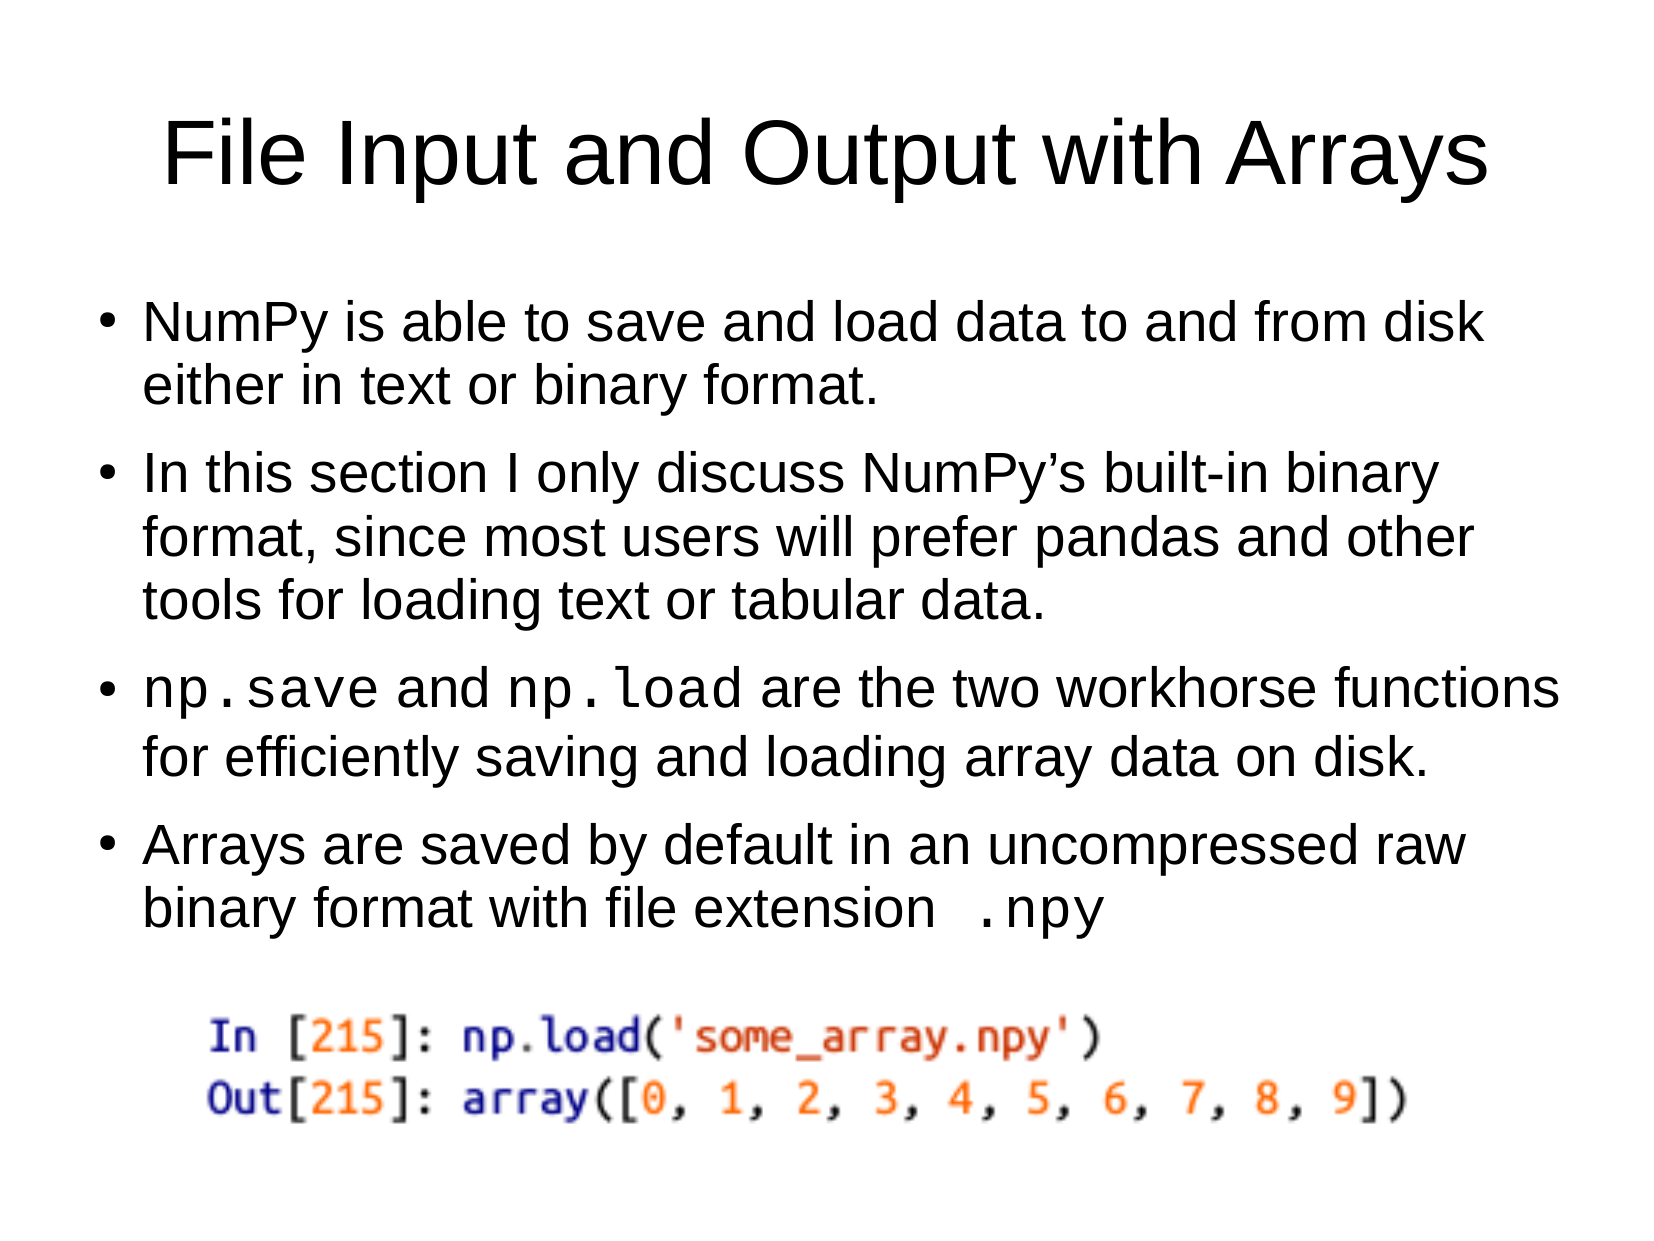

# File Input and Output with Arrays
NumPy is able to save and load data to and from disk either in text or binary format.
In this section I only discuss NumPy’s built-in binary format, since most users will prefer pandas and other tools for loading text or tabular data.
np.save and np.load are the two workhorse functions for efficiently saving and loading array data on disk.
Arrays are saved by default in an uncompressed raw binary format with file extension .npy